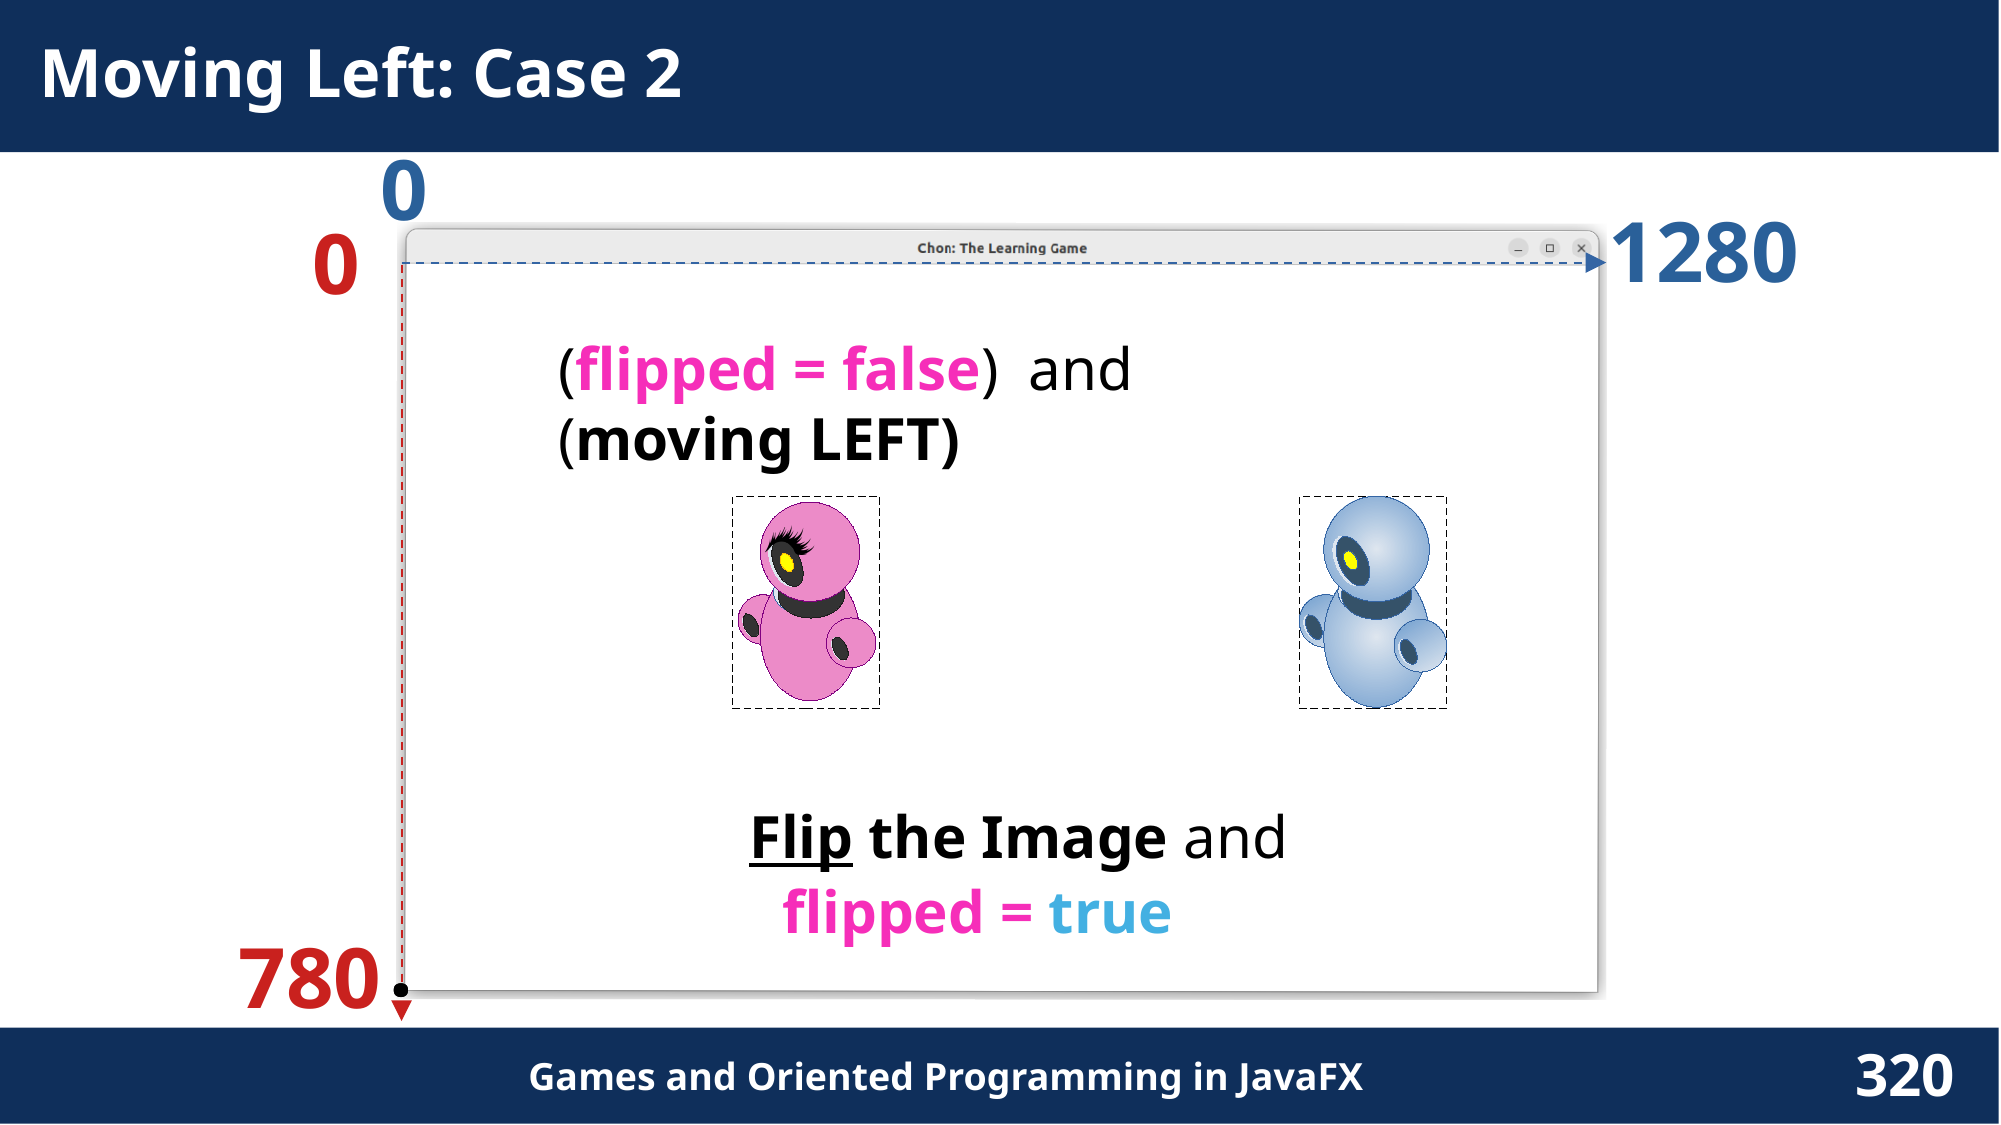

Moving Left: Case 2
0
1280
0
(flipped = false) and (moving LEFT)
Flip the Image and
flipped = true
.
.
780